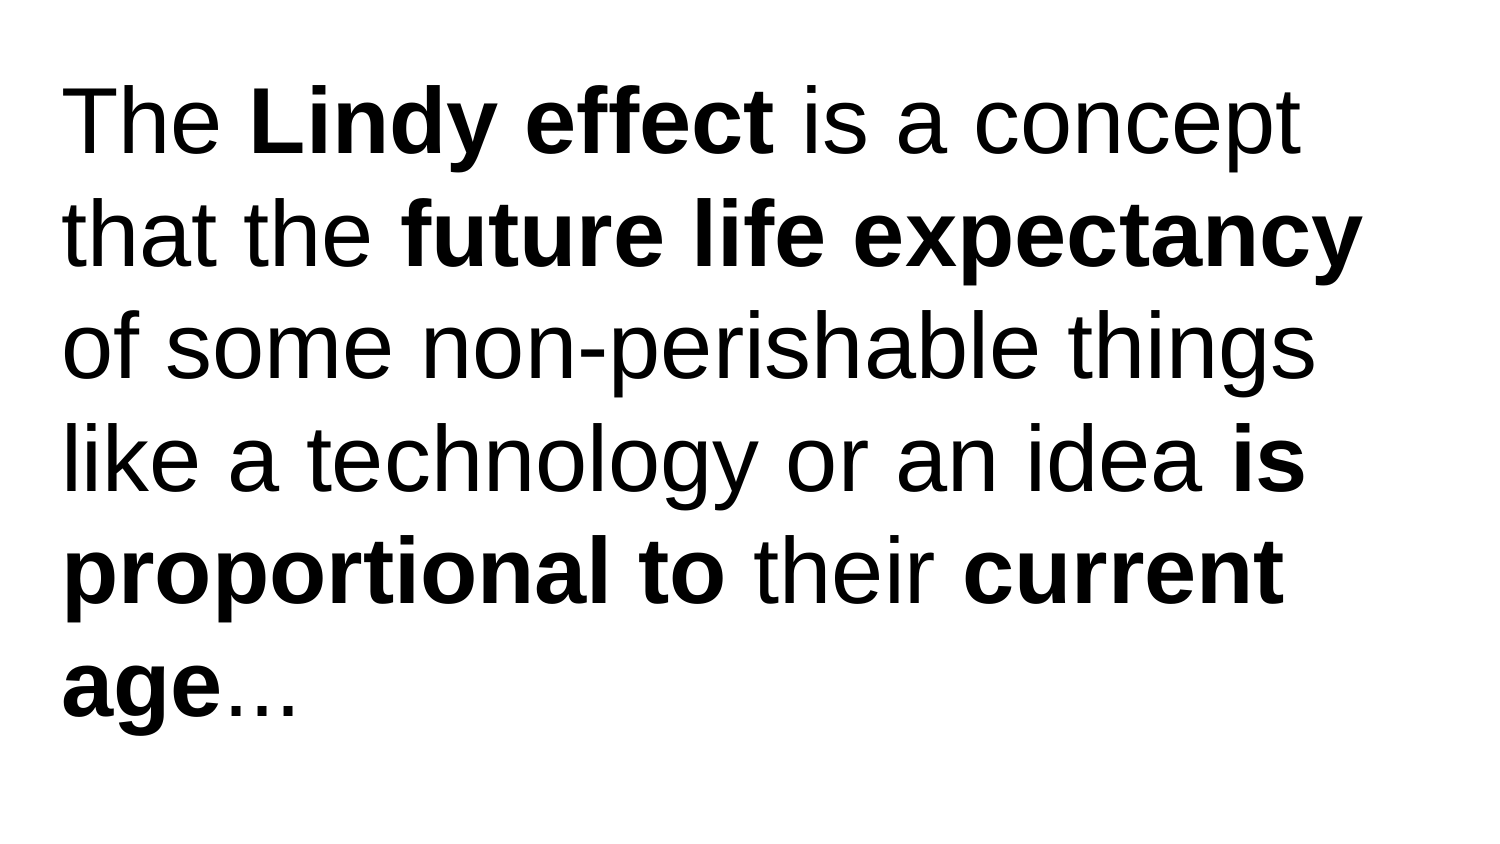

# The Lindy effect is a concept that the future life expectancy of some non-perishable things like a technology or an idea is proportional to their current age...